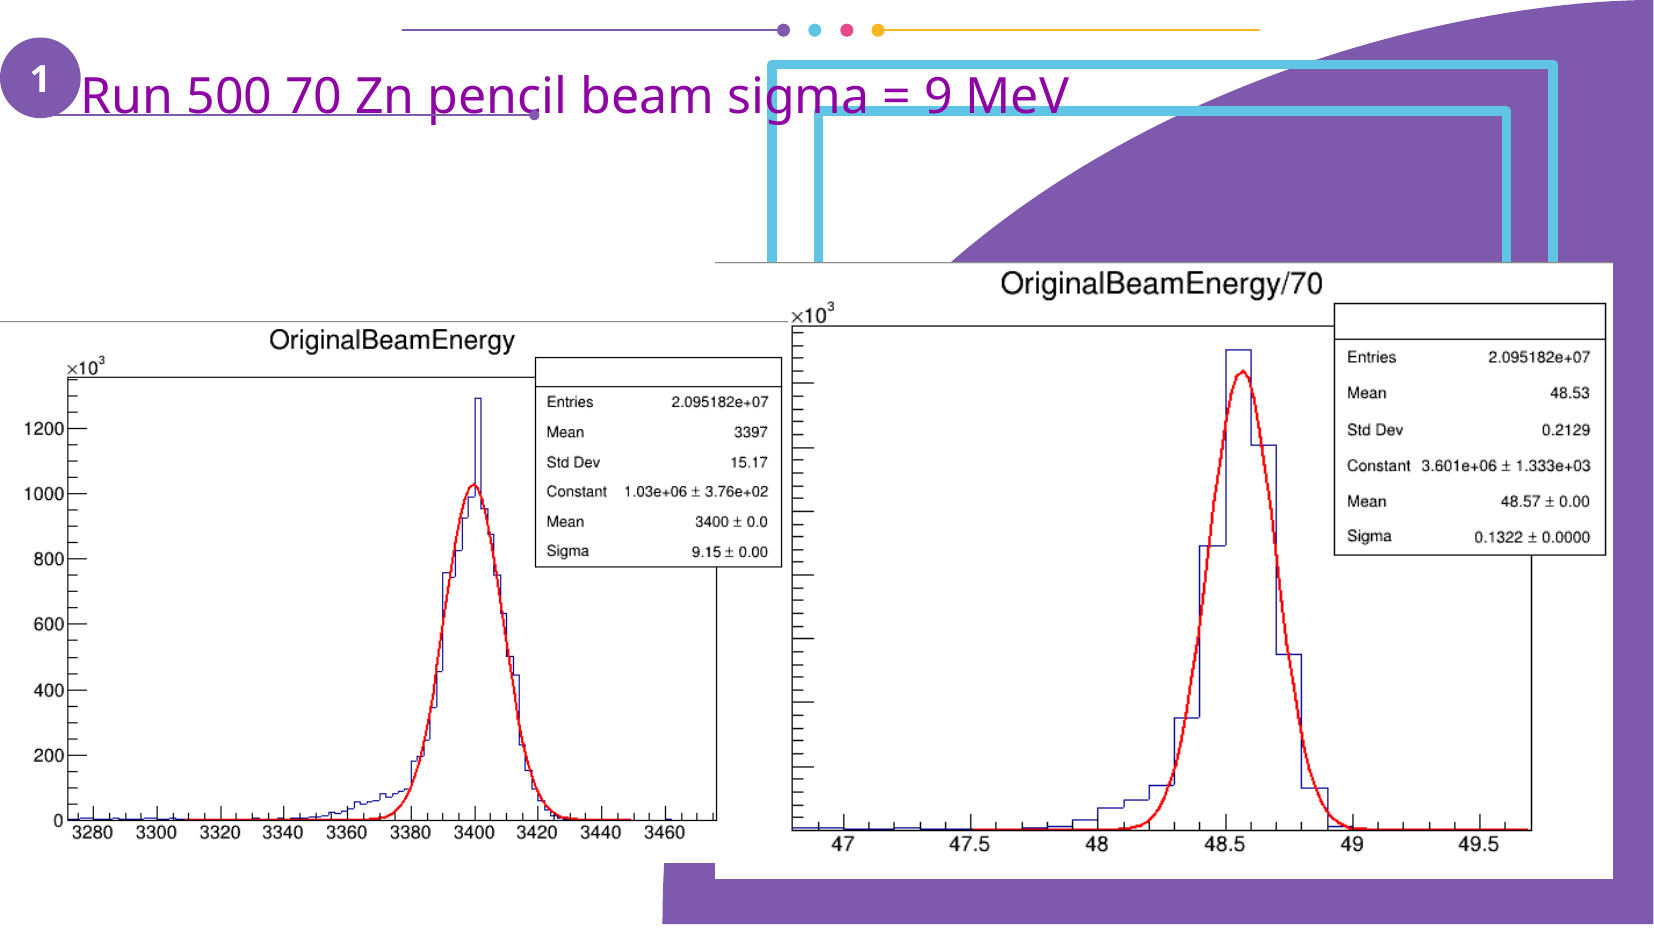

1
# Run 500 70 Zn pencil beam sigma = 9 MeV